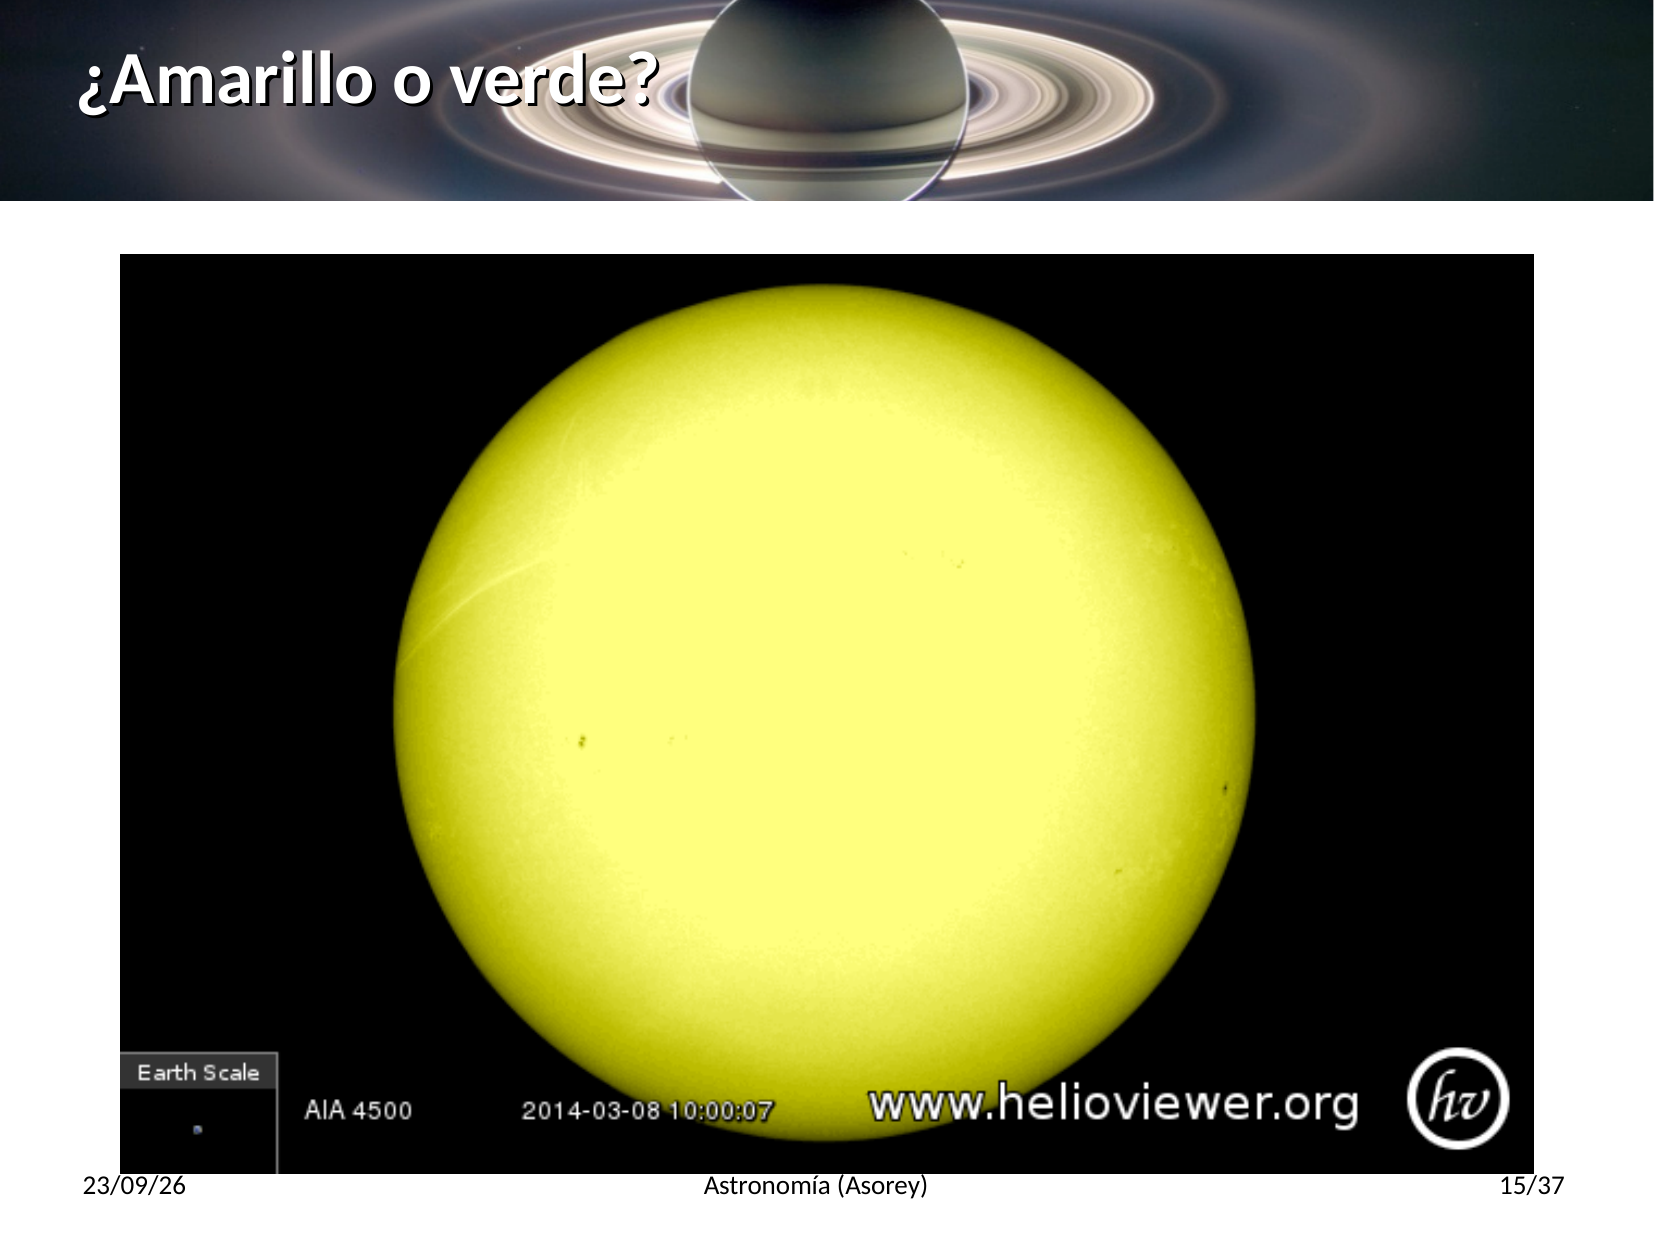

# ¿Amarillo o verde?
Astronomía (Asorey)
15